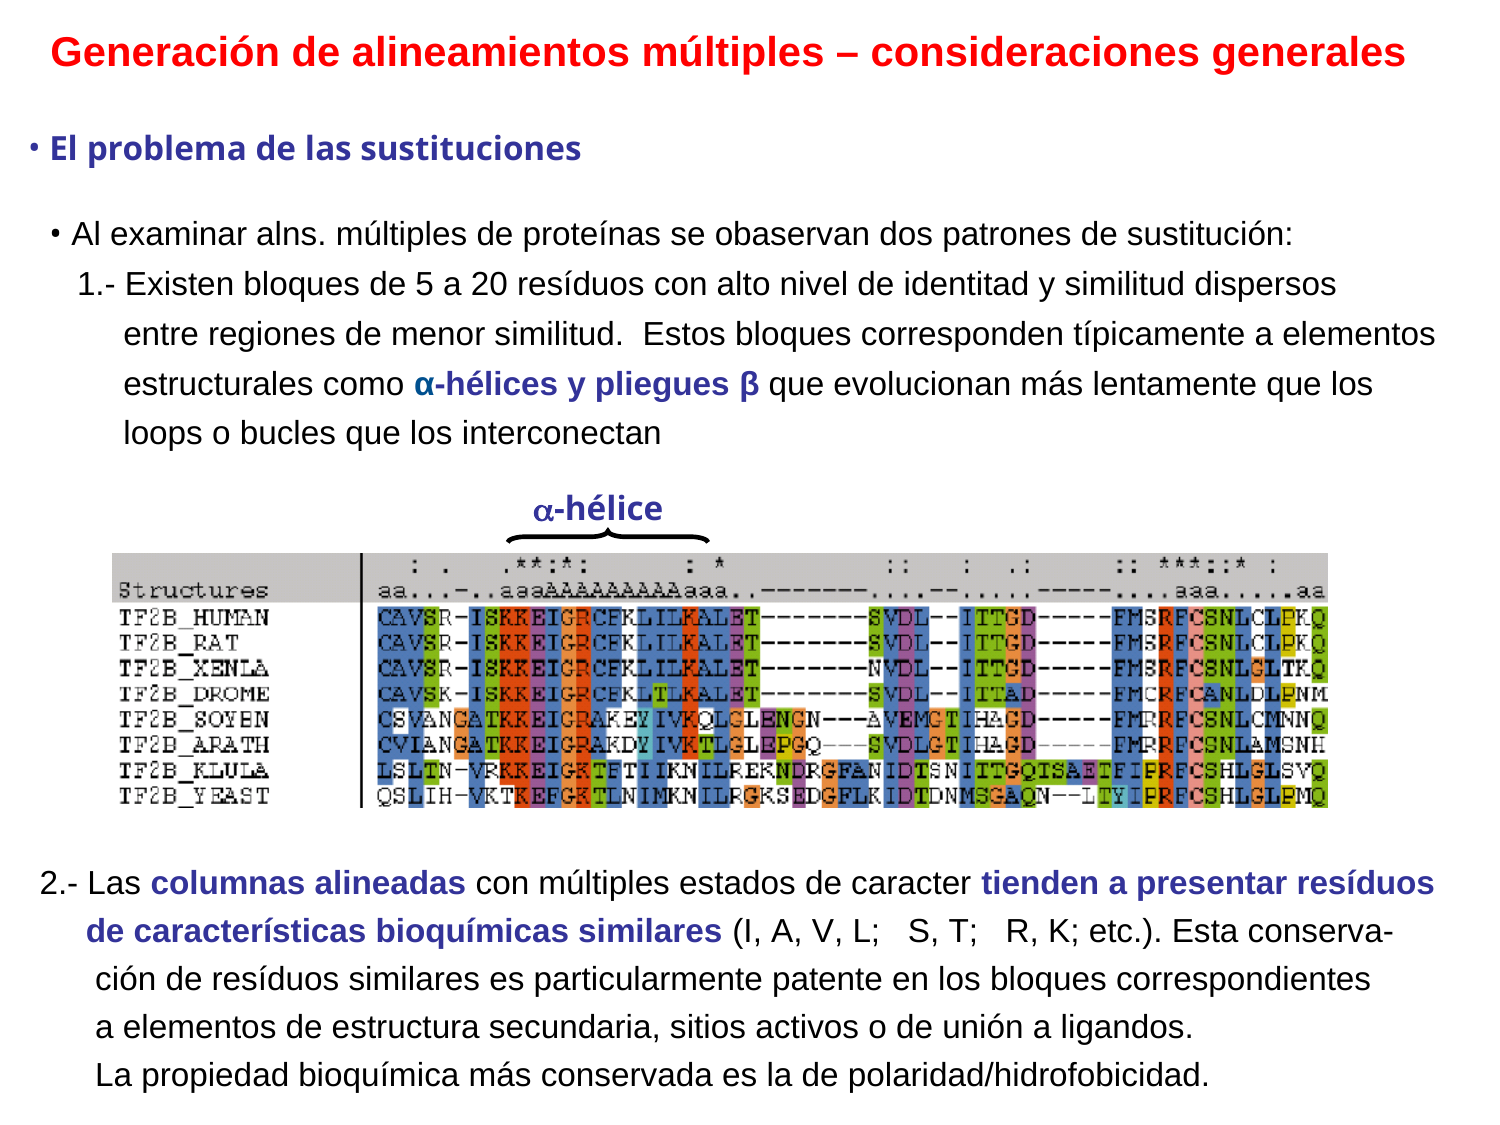

Generación de alineamientos múltiples – consideraciones generales
 El problema de las sustituciones
 Al examinar alns. múltiples de proteínas se obaservan dos patrones de sustitución:
 1.- Existen bloques de 5 a 20 resíduos con alto nivel de identitad y similitud dispersos
 entre regiones de menor similitud. Estos bloques corresponden típicamente a elementos
 estructurales como α-hélices y pliegues β que evolucionan más lentamente que los
 loops o bucles que los interconectan
 -hélice
2.- Las columnas alineadas con múltiples estados de caracter tienden a presentar resíduos
 de características bioquímicas similares (I, A, V, L; S, T; R, K; etc.). Esta conserva-
 ción de resíduos similares es particularmente patente en los bloques correspondientes
 a elementos de estructura secundaria, sitios activos o de unión a ligandos.
 La propiedad bioquímica más conservada es la de polaridad/hidrofobicidad.